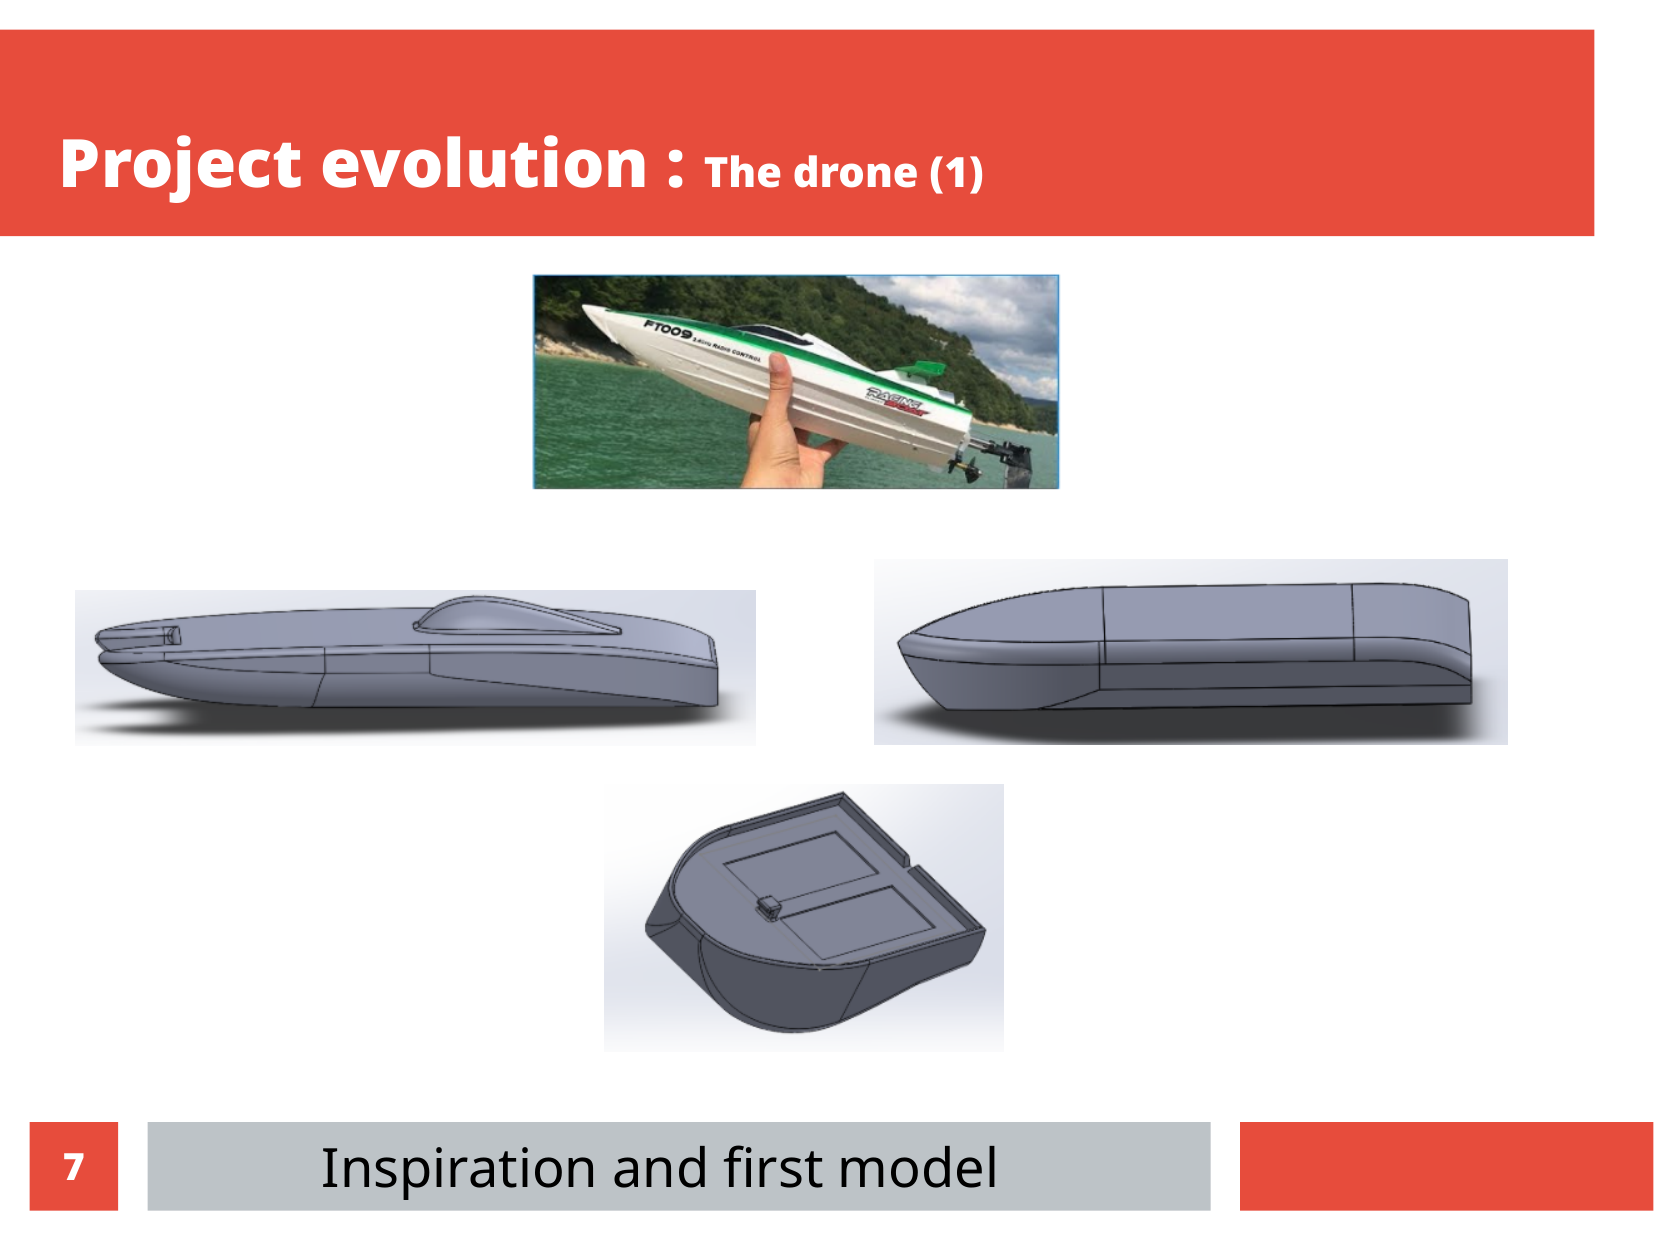

# Project evolution : The drone (1)
7
Inspiration and first model